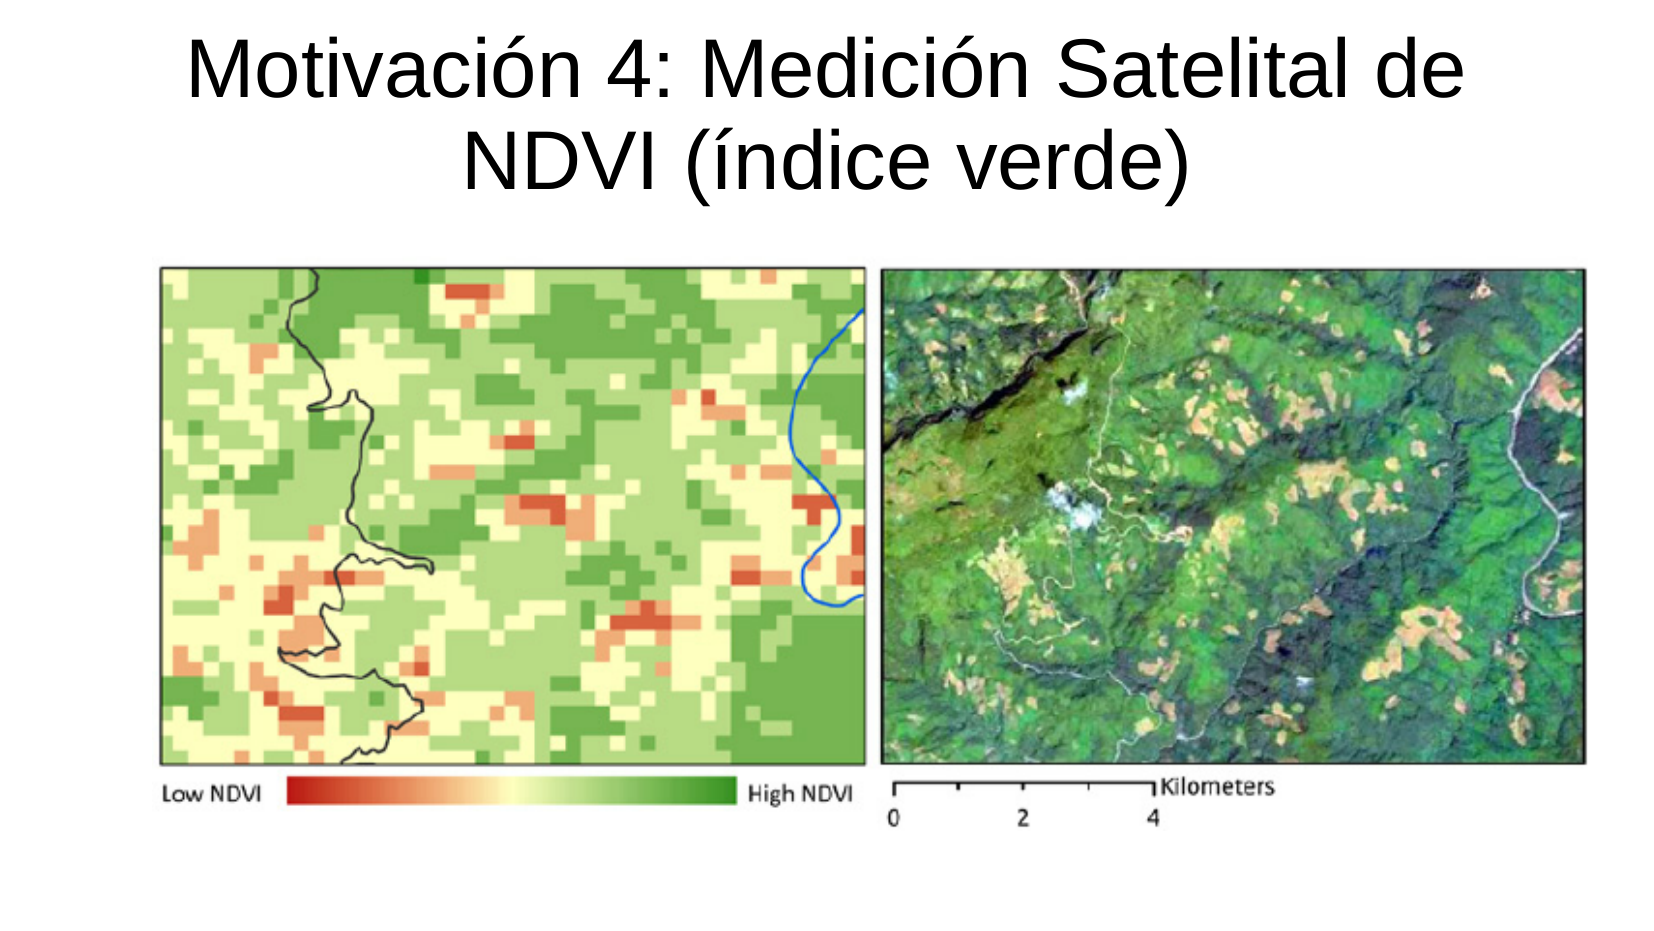

# Motivación 4: Medición Satelital de NDVI (índice verde)